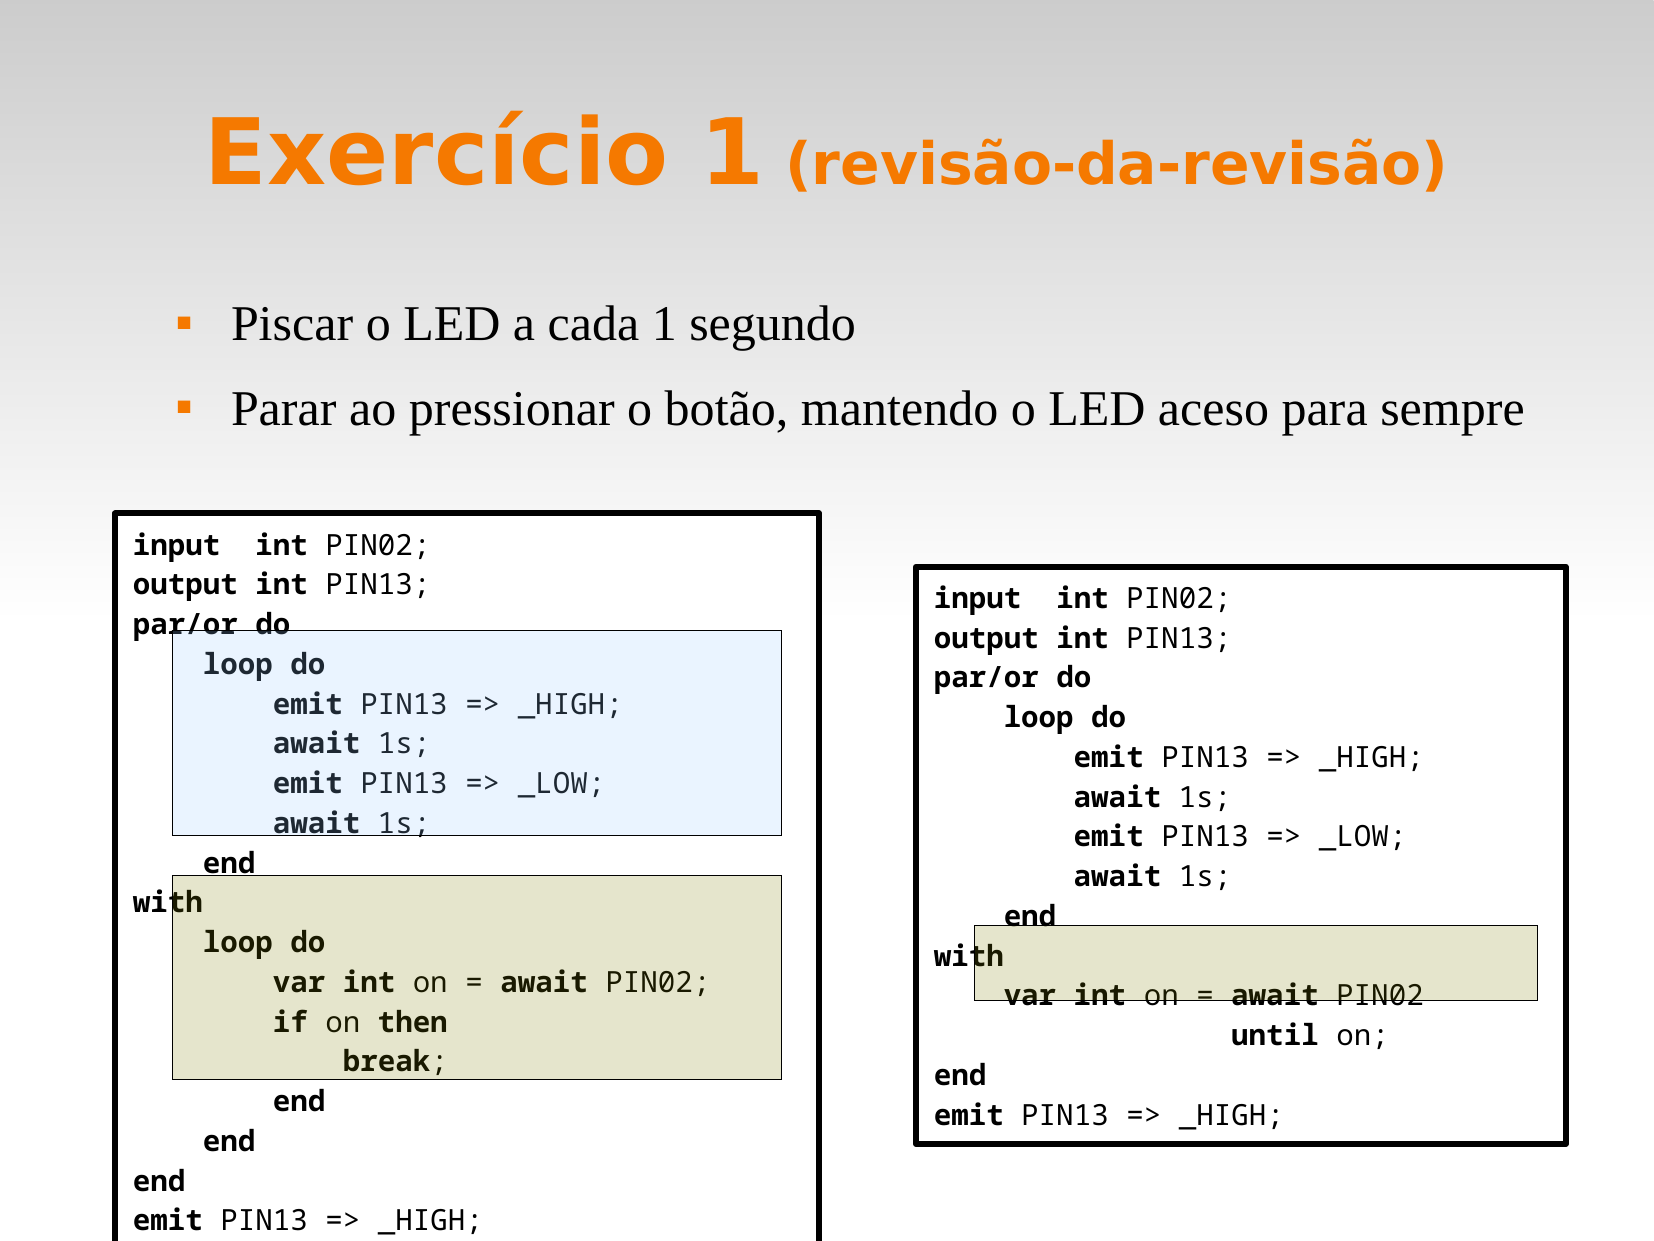

# Exercício 1 (revisão-da-revisão)
Piscar o LED a cada 1 segundo
Parar ao pressionar o botão, mantendo o LED aceso para sempre
input int PIN02;
output int PIN13;
par/or do
 loop do
 emit PIN13 => _HIGH;
 await 1s;
 emit PIN13 => _LOW;
 await 1s;
 end
with
 loop do
 var int on = await PIN02;
 if on then
 break;
 end
 end
end
emit PIN13 => _HIGH;
input int PIN02;
output int PIN13;
par/or do
 loop do
 emit PIN13 => _HIGH;
 await 1s;
 emit PIN13 => _LOW;
 await 1s;
 end
with
 var int on = await PIN02
 until on;
end
emit PIN13 => _HIGH;